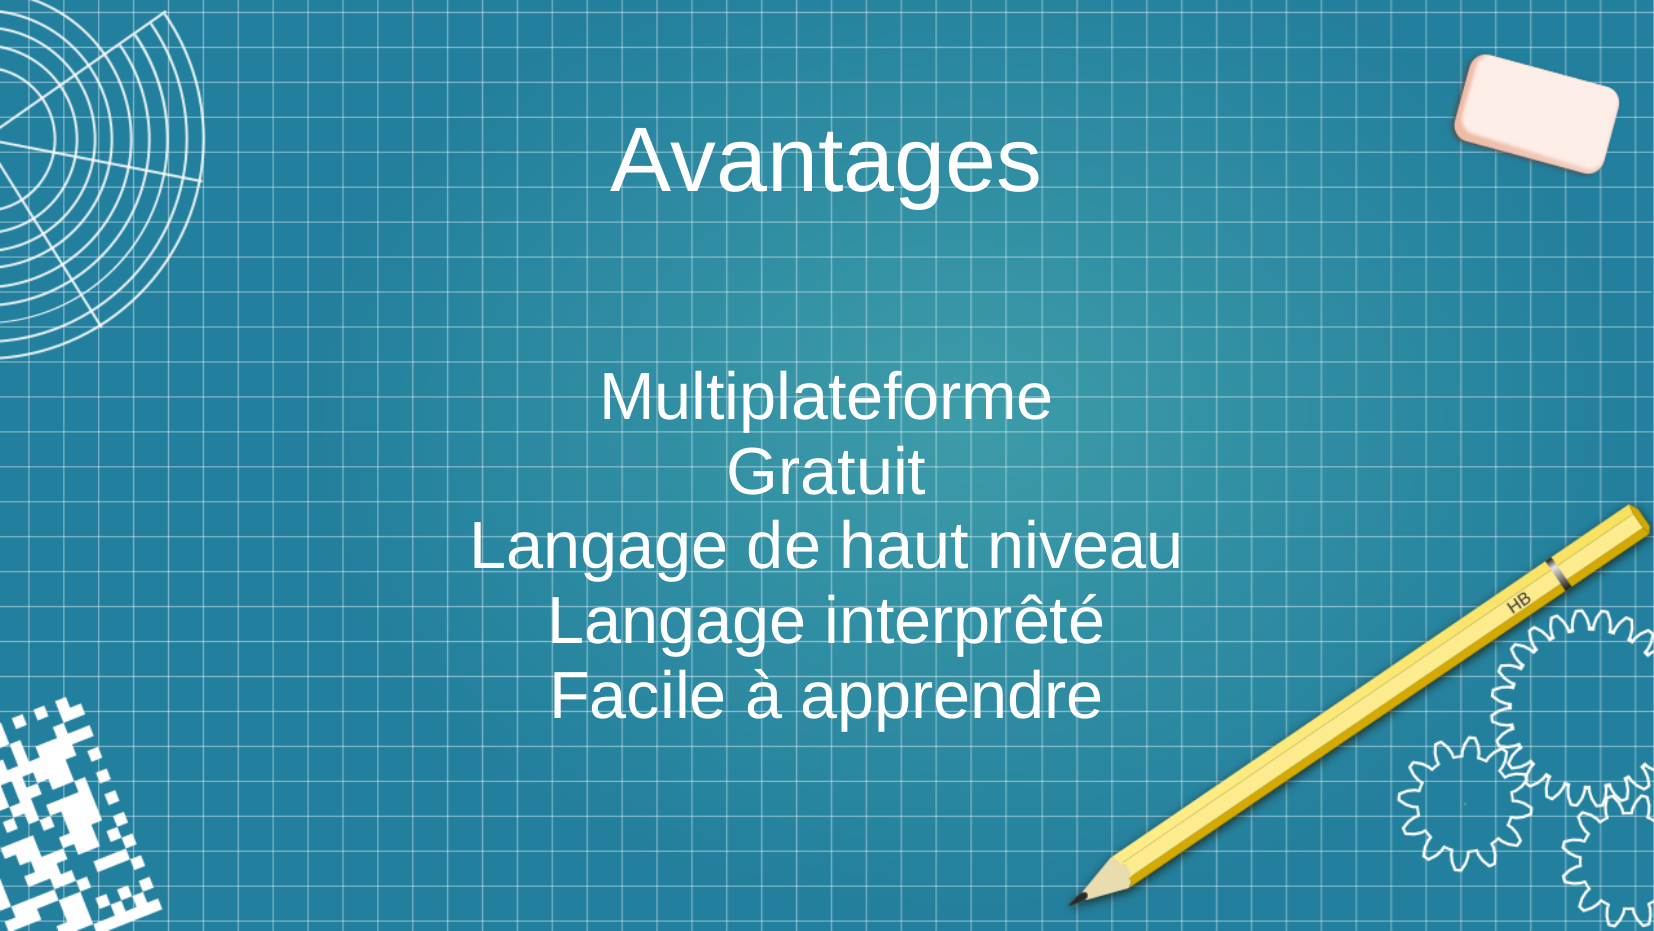

# Avantages
Multiplateforme
Gratuit
Langage de haut niveau
Langage interprêté
Facile à apprendre